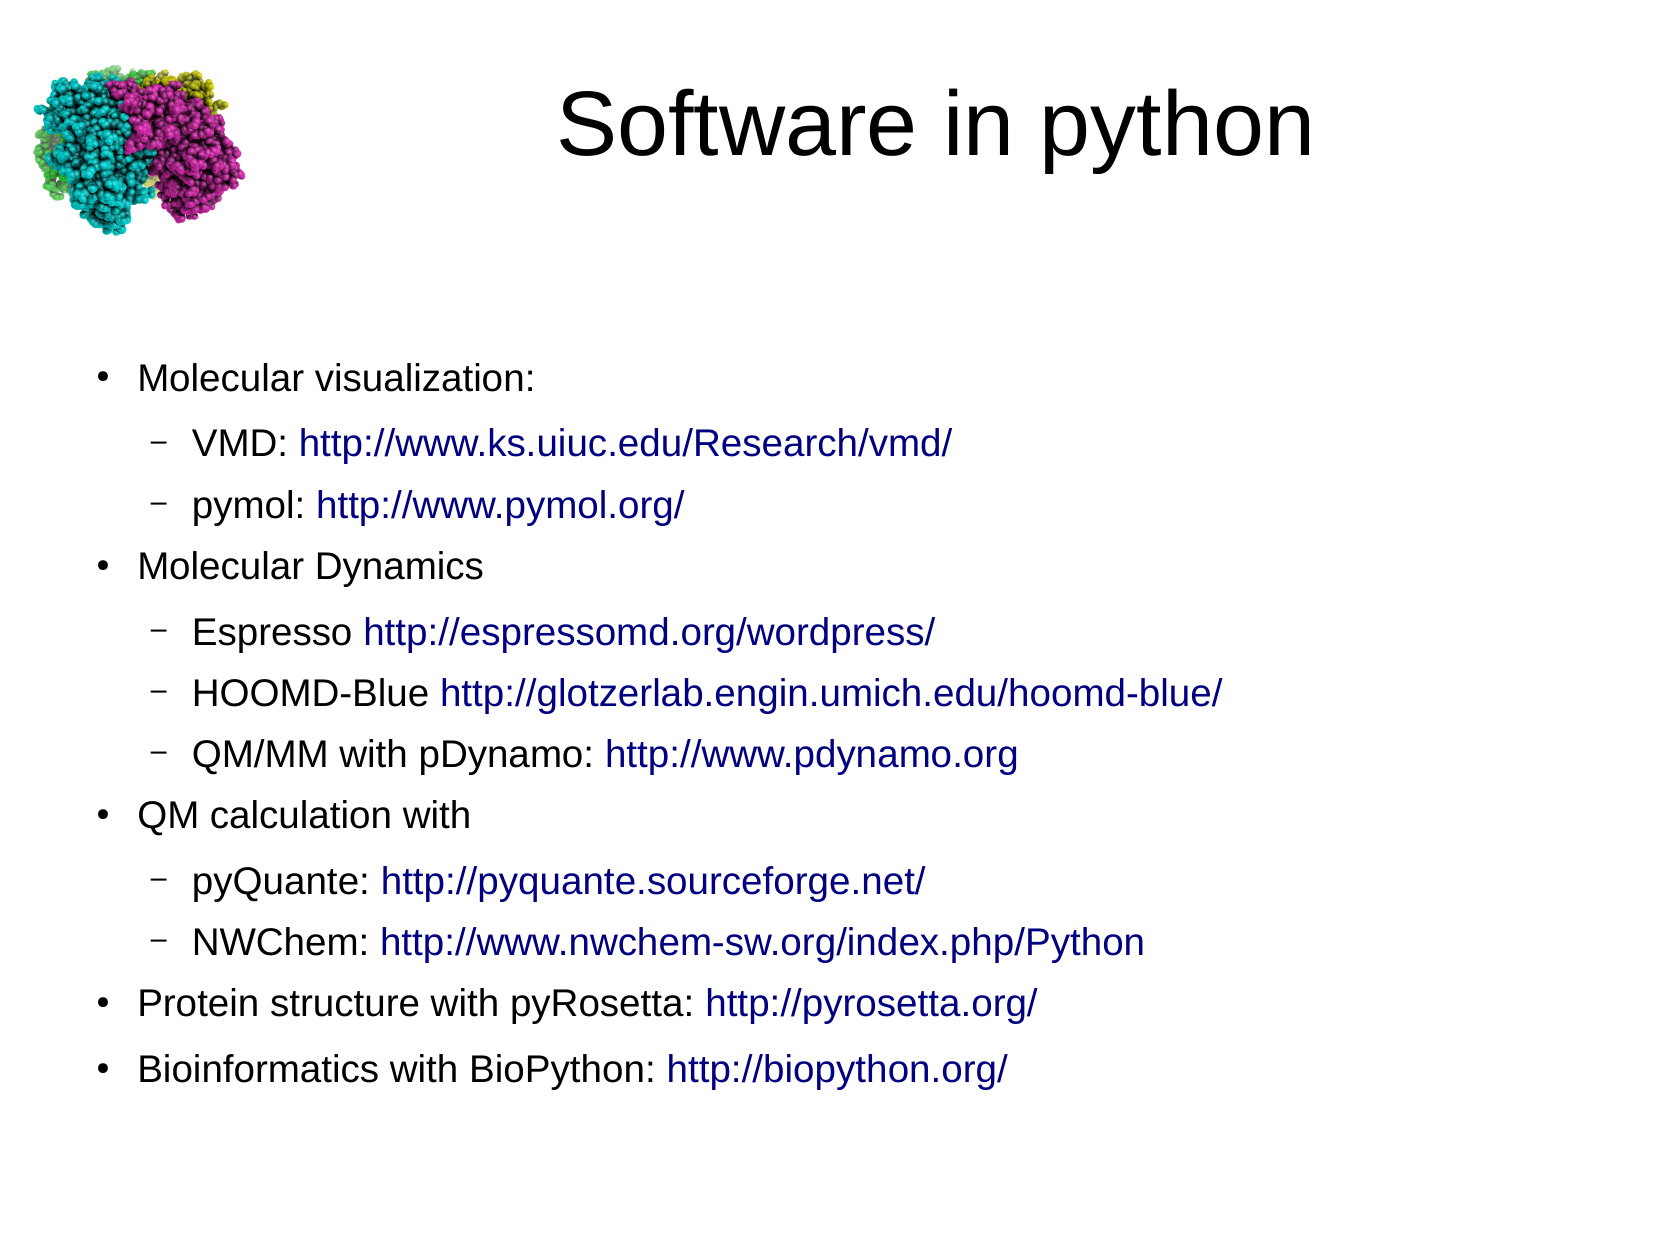

# Software in python
Molecular visualization:
VMD: http://www.ks.uiuc.edu/Research/vmd/
pymol: http://www.pymol.org/
Molecular Dynamics
Espresso http://espressomd.org/wordpress/
HOOMD-Blue http://glotzerlab.engin.umich.edu/hoomd-blue/
QM/MM with pDynamo: http://www.pdynamo.org
QM calculation with
pyQuante: http://pyquante.sourceforge.net/
NWChem: http://www.nwchem-sw.org/index.php/Python
Protein structure with pyRosetta: http://pyrosetta.org/
Bioinformatics with BioPython: http://biopython.org/